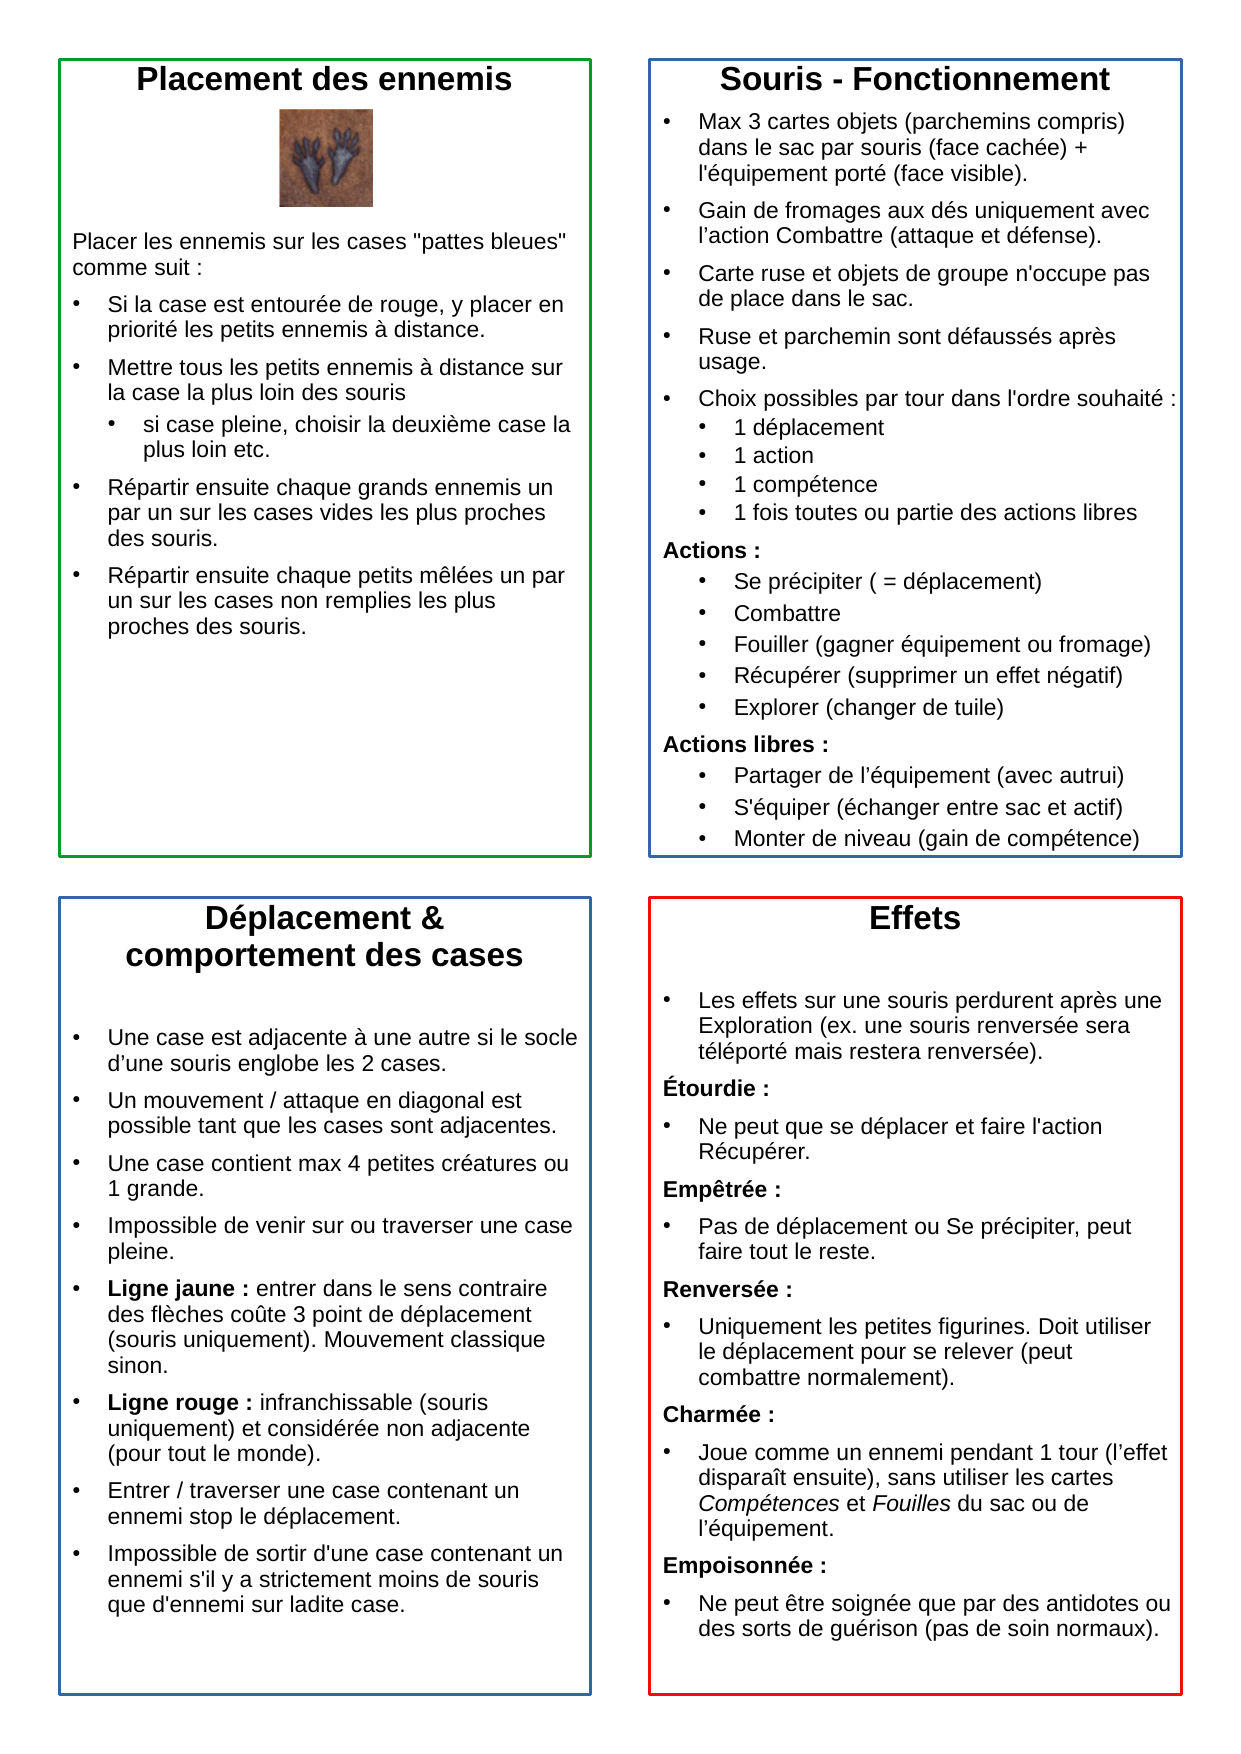

Placement des ennemis
Placer les ennemis sur les cases "pattes bleues" comme suit :
Si la case est entourée de rouge, y placer en priorité les petits ennemis à distance.
Mettre tous les petits ennemis à distance sur la case la plus loin des souris
si case pleine, choisir la deuxième case la plus loin etc.
Répartir ensuite chaque grands ennemis un par un sur les cases vides les plus proches des souris.
Répartir ensuite chaque petits mêlées un par un sur les cases non remplies les plus proches des souris.
Souris - Fonctionnement
Max 3 cartes objets (parchemins compris) dans le sac par souris (face cachée) + l'équipement porté (face visible).
Gain de fromages aux dés uniquement avec l’action Combattre (attaque et défense).
Carte ruse et objets de groupe n'occupe pas de place dans le sac.
Ruse et parchemin sont défaussés après usage.
Choix possibles par tour dans l'ordre souhaité :
1 déplacement
1 action
1 compétence
1 fois toutes ou partie des actions libres
Actions :
Se précipiter ( = déplacement)
Combattre
Fouiller (gagner équipement ou fromage)
Récupérer (supprimer un effet négatif)
Explorer (changer de tuile)
Actions libres :
Partager de l’équipement (avec autrui)
S'équiper (échanger entre sac et actif)
Monter de niveau (gain de compétence)
Déplacement &
comportement des cases
Une case est adjacente à une autre si le socle d’une souris englobe les 2 cases.
Un mouvement / attaque en diagonal est possible tant que les cases sont adjacentes.
Une case contient max 4 petites créatures ou 1 grande.
Impossible de venir sur ou traverser une case pleine.
Ligne jaune : entrer dans le sens contraire des flèches coûte 3 point de déplacement (souris uniquement). Mouvement classique sinon.
Ligne rouge : infranchissable (souris uniquement) et considérée non adjacente (pour tout le monde).
Entrer / traverser une case contenant un ennemi stop le déplacement.
Impossible de sortir d'une case contenant un ennemi s'il y a strictement moins de souris que d'ennemi sur ladite case.
Effets
Les effets sur une souris perdurent après une Exploration (ex. une souris renversée sera téléporté mais restera renversée).
Étourdie :
Ne peut que se déplacer et faire l'action Récupérer.
Empêtrée :
Pas de déplacement ou Se précipiter, peut faire tout le reste.
Renversée :
Uniquement les petites figurines. Doit utiliser le déplacement pour se relever (peut combattre normalement).
Charmée :
Joue comme un ennemi pendant 1 tour (l’effet disparaît ensuite), sans utiliser les cartes Compétences et Fouilles du sac ou de l’équipement.
Empoisonnée :
Ne peut être soignée que par des antidotes ou des sorts de guérison (pas de soin normaux).